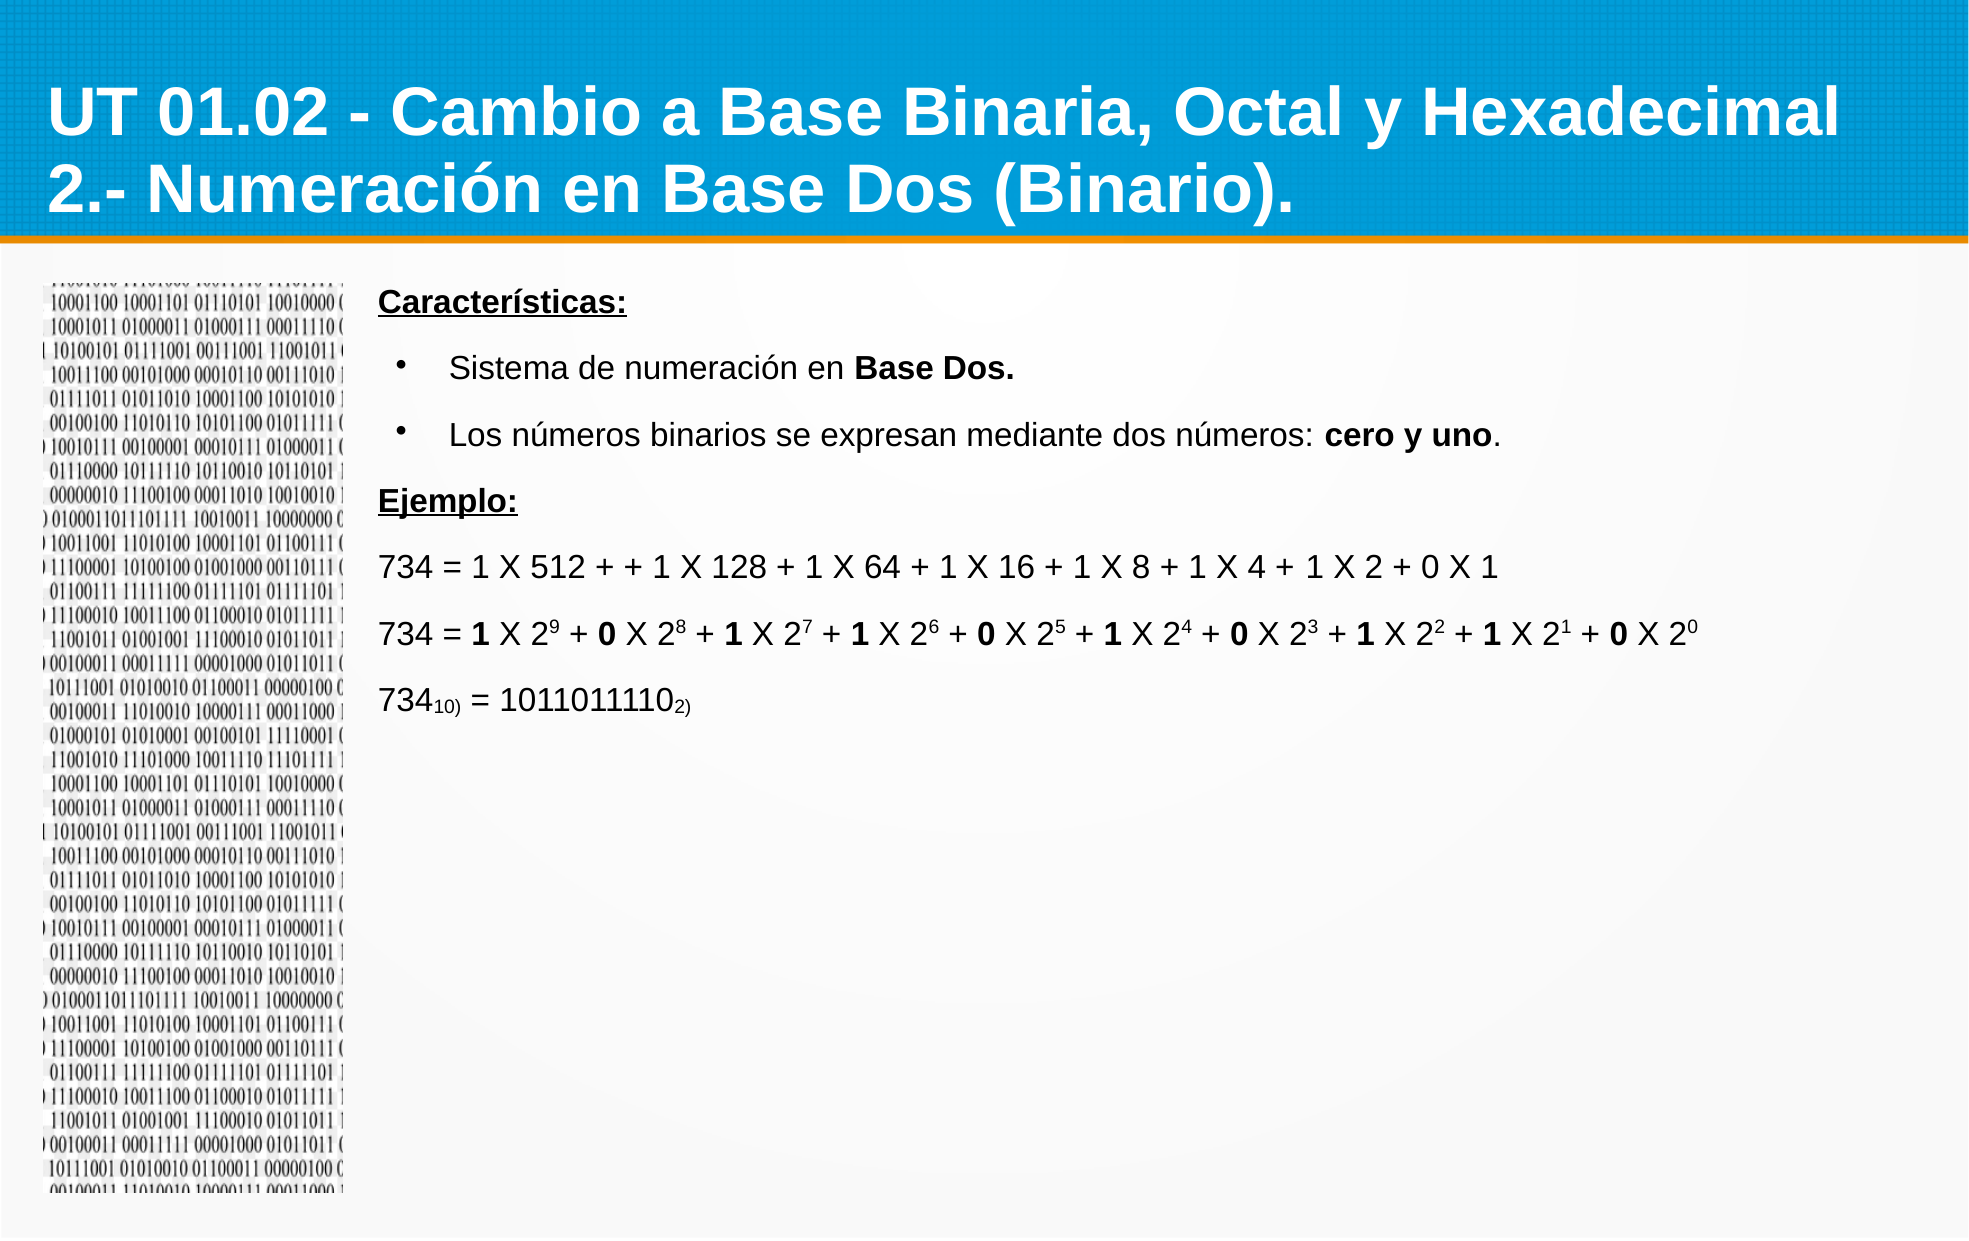

# UT 01.02 - Cambio a Base Binaria, Octal y Hexadecimal 2.- Numeración en Base Dos (Binario).
Características:
Sistema de numeración en Base Dos.
Los números binarios se expresan mediante dos números: cero y uno.
Ejemplo:
734 = 1 X 512 + + 1 X 128 + 1 X 64 + 1 X 16 + 1 X 8 + 1 X 4 + 1 X 2 + 0 X 1
734 = 1 X 29 + 0 X 28 + 1 X 27 + 1 X 26 + 0 X 25 + 1 X 24 + 0 X 23 + 1 X 22 + 1 X 21 + 0 X 20
73410) = 10110111102)